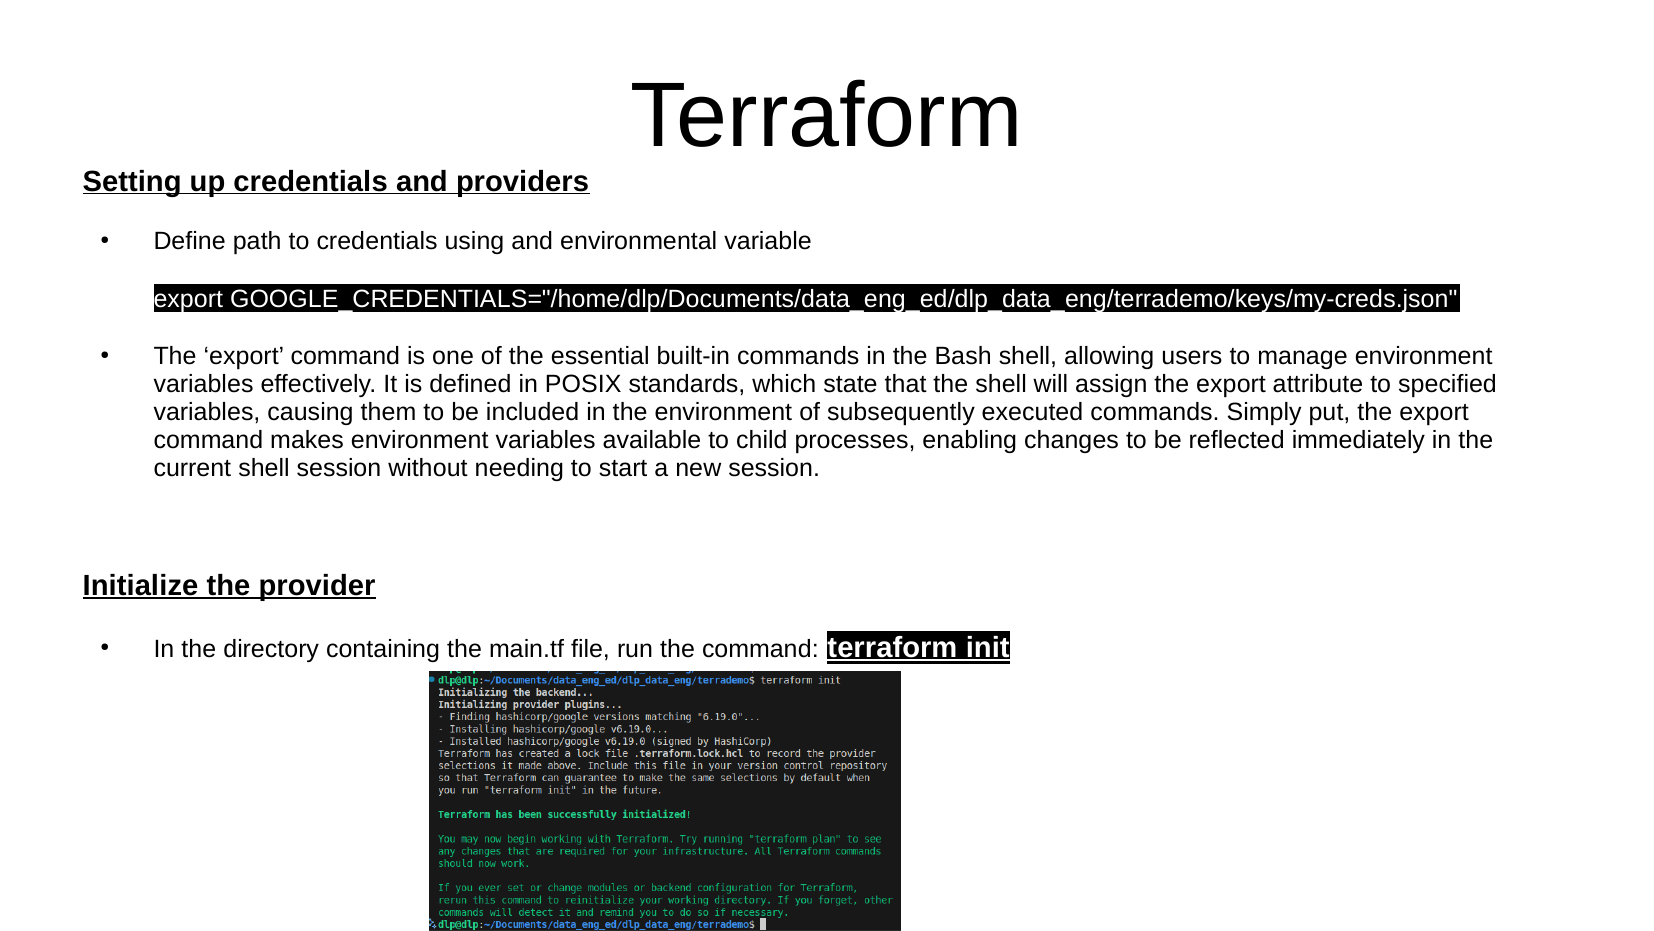

# Terraform
Setting up credentials and providers
Define path to credentials using and environmental variable
export GOOGLE_CREDENTIALS="/home/dlp/Documents/data_eng_ed/dlp_data_eng/terrademo/keys/my-creds.json"
The ‘export’ command is one of the essential built-in commands in the Bash shell, allowing users to manage environment variables effectively. It is defined in POSIX standards, which state that the shell will assign the export attribute to specified variables, causing them to be included in the environment of subsequently executed commands. Simply put, the export command makes environment variables available to child processes, enabling changes to be reflected immediately in the current shell session without needing to start a new session.
Initialize the provider
In the directory containing the main.tf file, run the command: terraform init